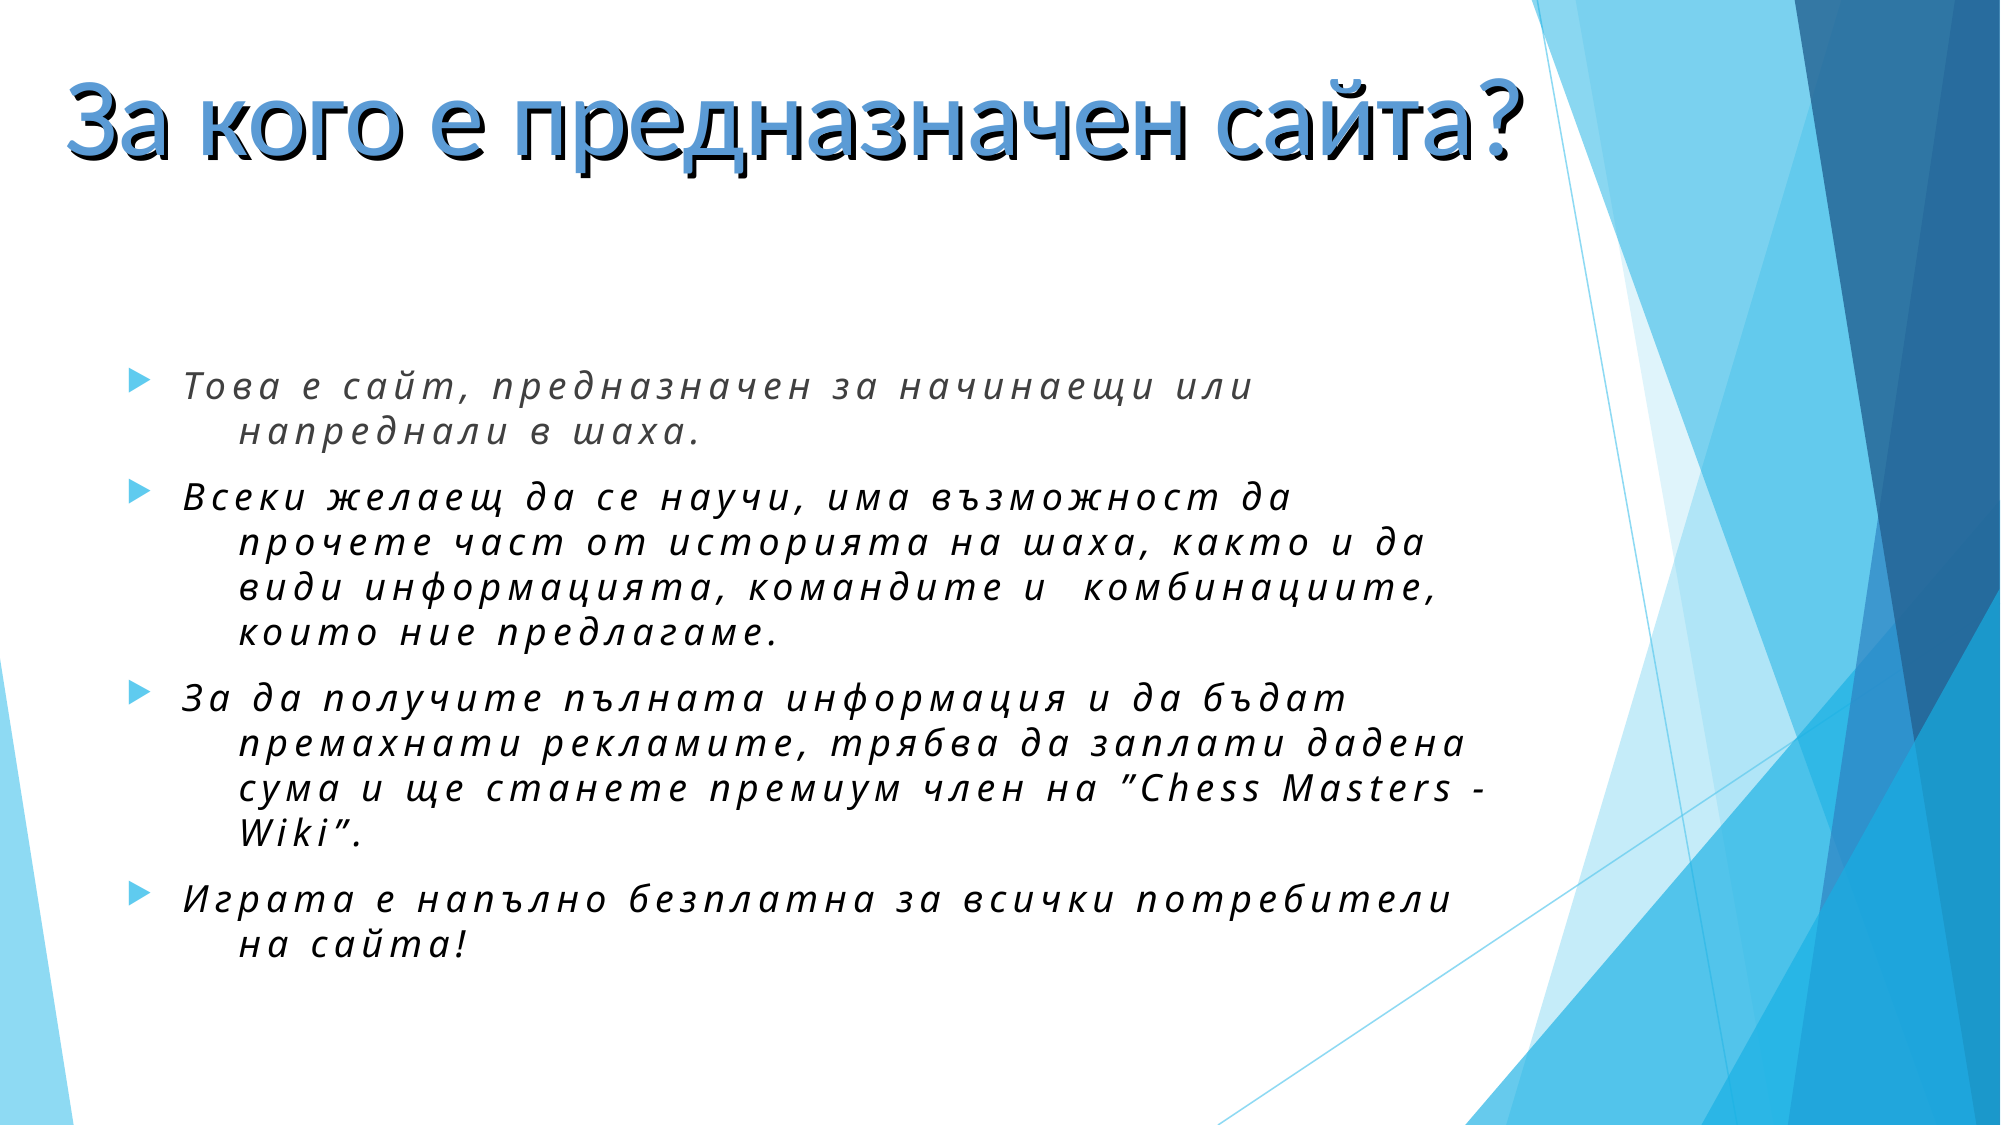

За кого е предназначен сайта?
# Това е сайт, предназначен за начинаещи или напреднали в шаха.
Всеки желаещ да се научи, има възможност да прочете част от историята на шаха, както и да види информацията, командите и комбинациите, които ние предлагаме.
За да получите пълната информация и да бъдат премахнати рекламите, трябва да заплати дадена сума и ще станете премиум член на ”Chess Masters - Wiki”.
Играта е напълно безплатна за всички потребители на сайта!